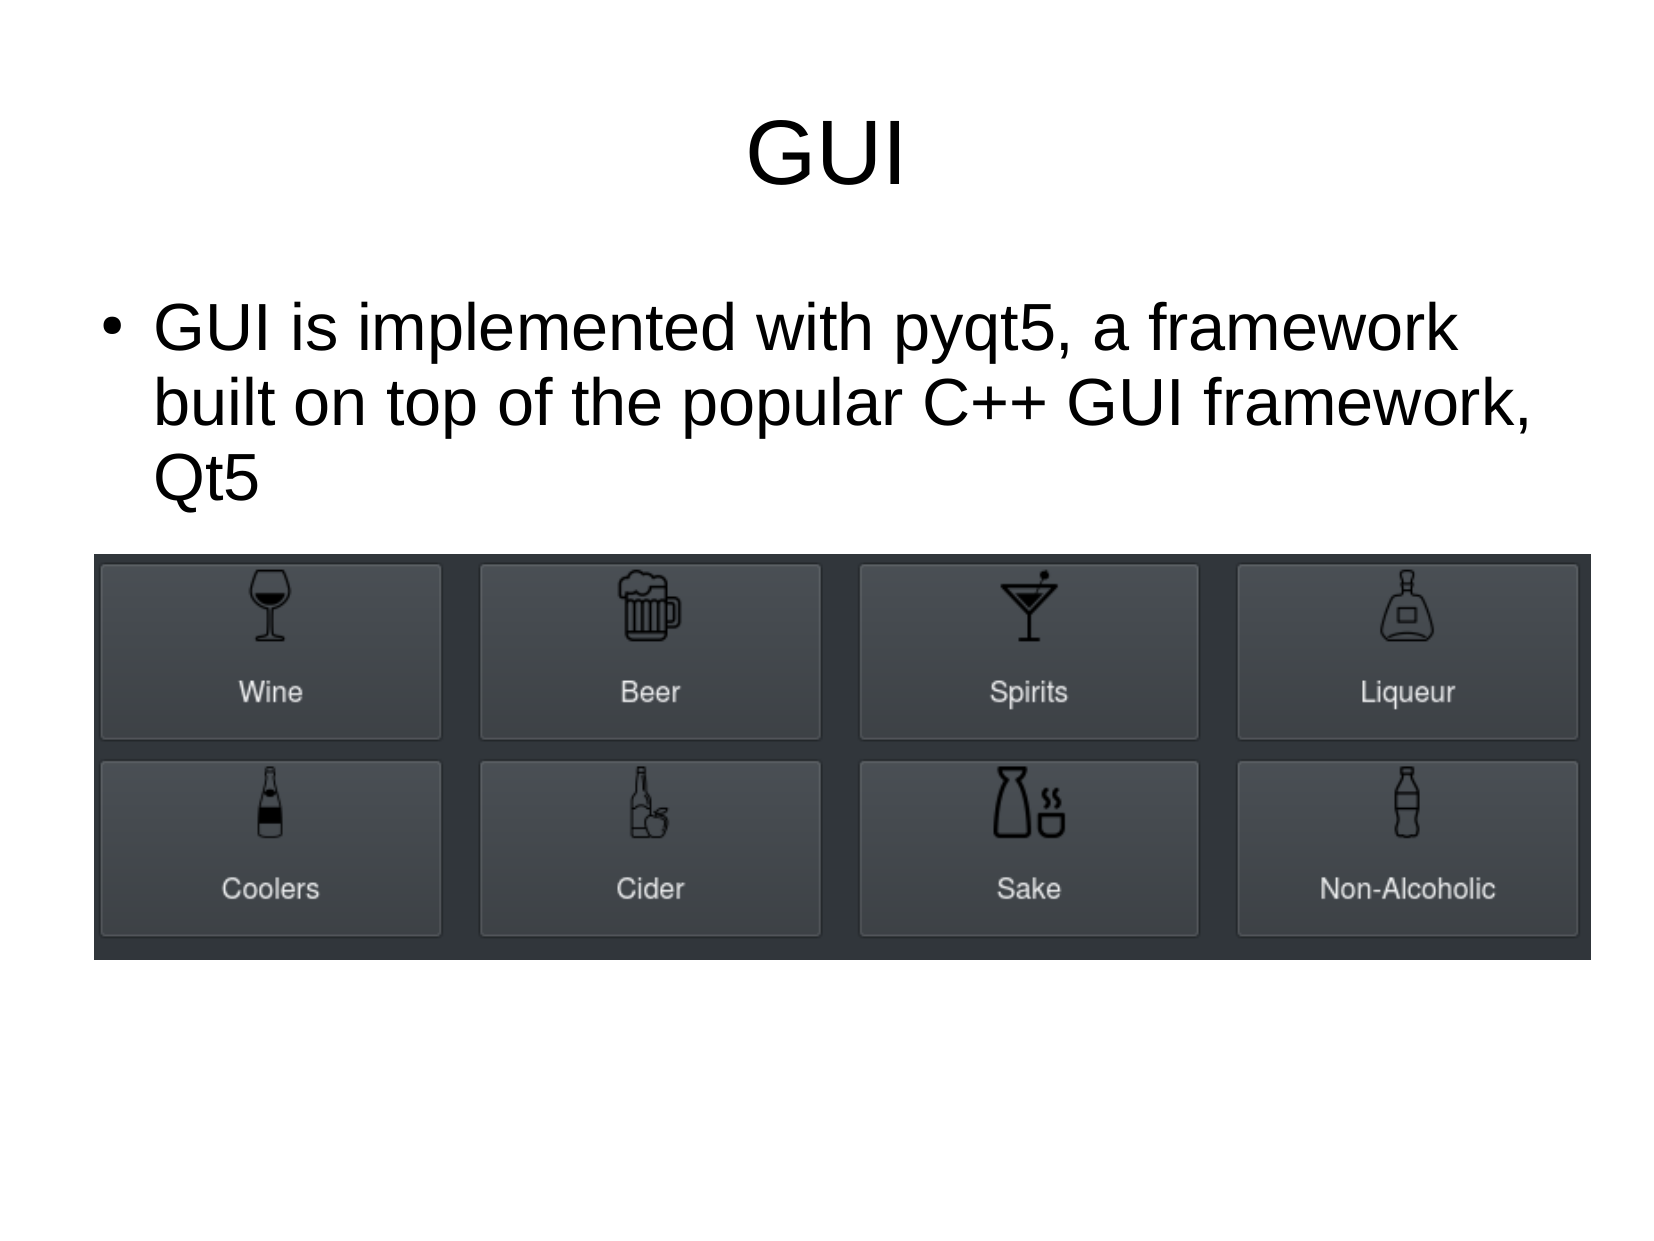

# GUI
GUI is implemented with pyqt5, a framework built on top of the popular C++ GUI framework, Qt5